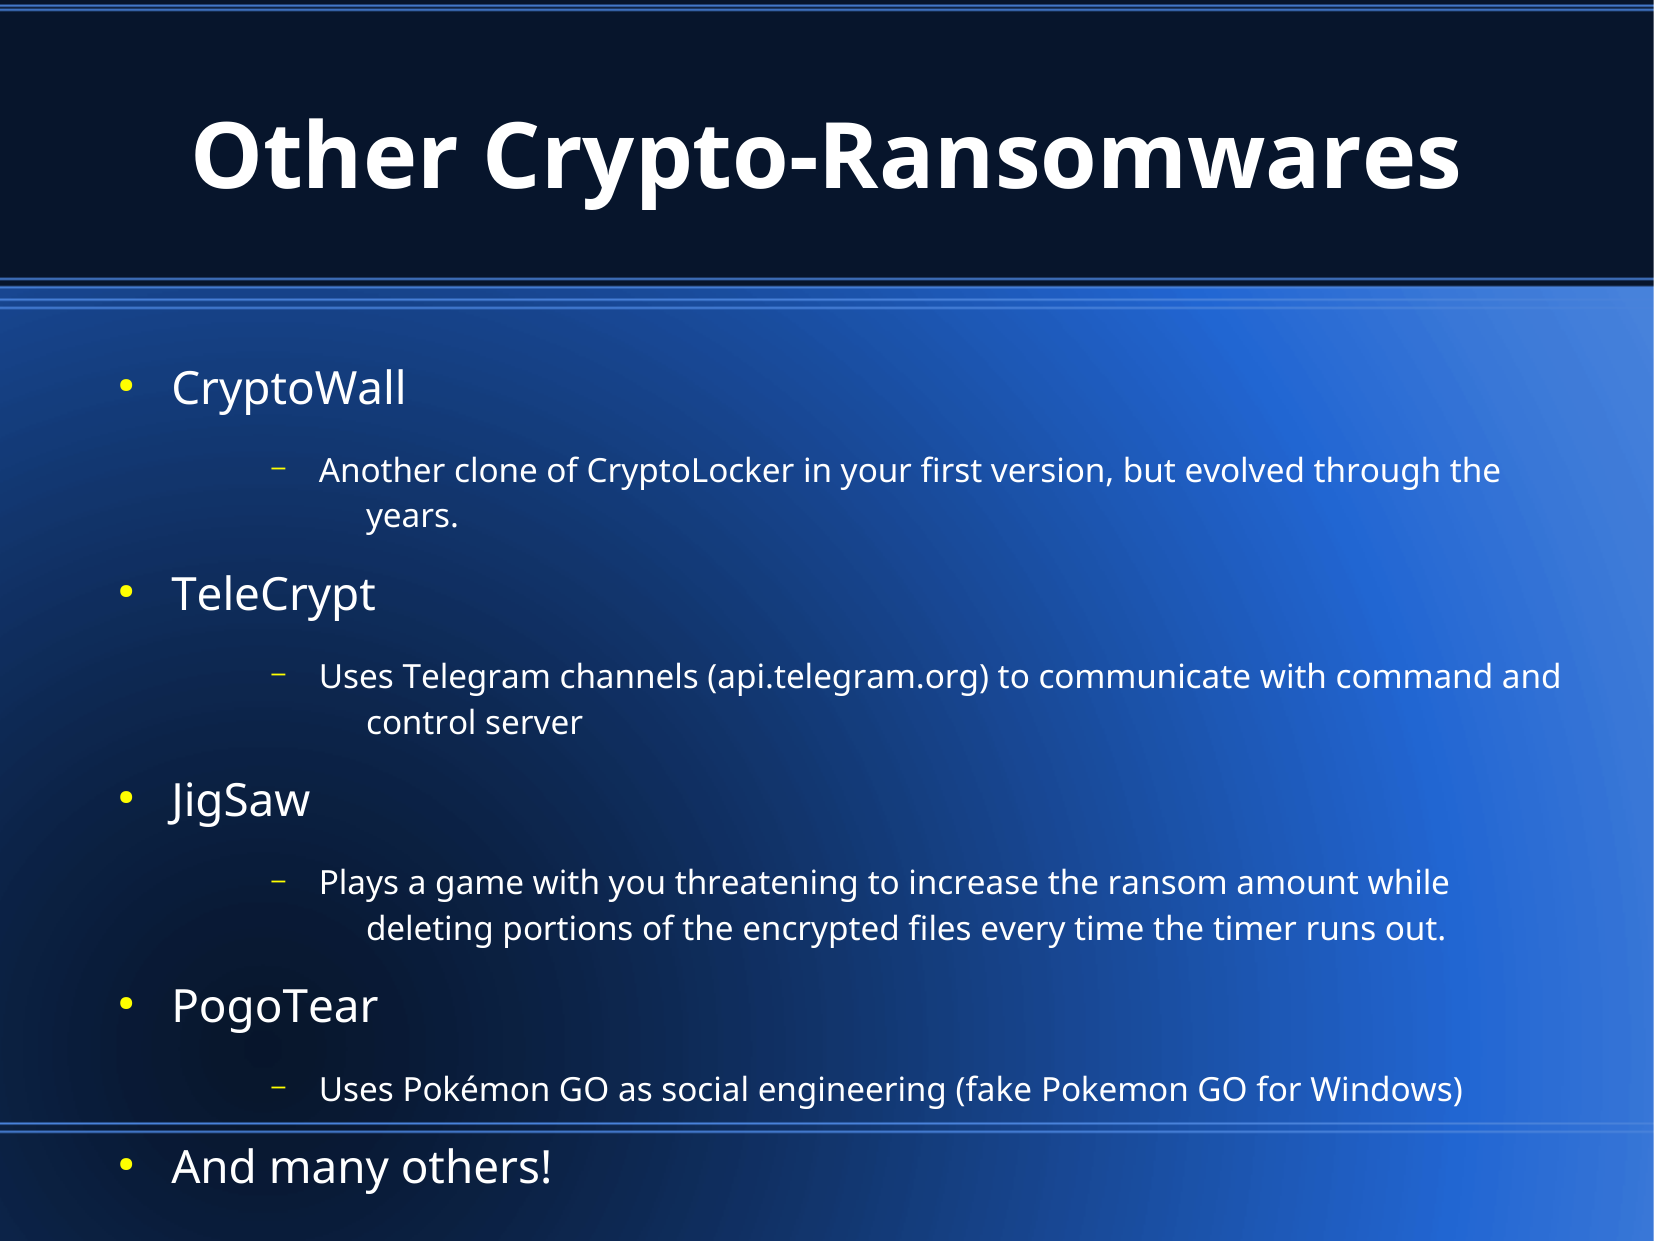

# Other Crypto-Ransomwares
CryptoWall
Another clone of CryptoLocker in your first version, but evolved through the years.
TeleCrypt
Uses Telegram channels (api.telegram.org) to communicate with command and control server
JigSaw
Plays a game with you threatening to increase the ransom amount while deleting portions of the encrypted files every time the timer runs out.
PogoTear
Uses Pokémon GO as social engineering (fake Pokemon GO for Windows)
And many others!